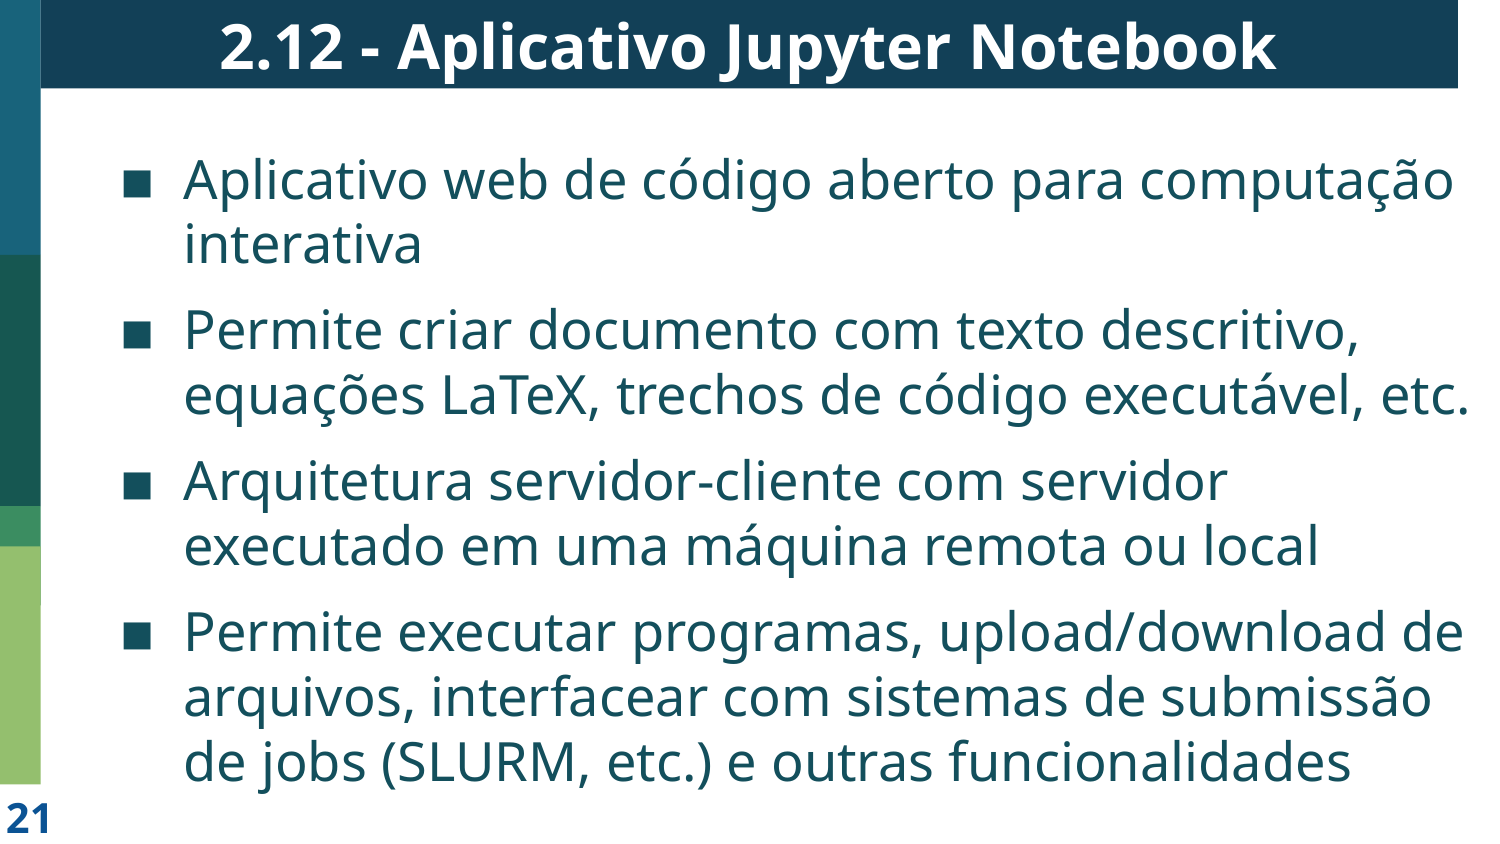

# 2.12 - Aplicativo Jupyter Notebook
Aplicativo web de código aberto para computação interativa
Permite criar documento com texto descritivo, equações LaTeX, trechos de código executável, etc.
Arquitetura servidor-cliente com servidor executado em uma máquina remota ou local
Permite executar programas, upload/download de arquivos, interfacear com sistemas de submissão de jobs (SLURM, etc.) e outras funcionalidades